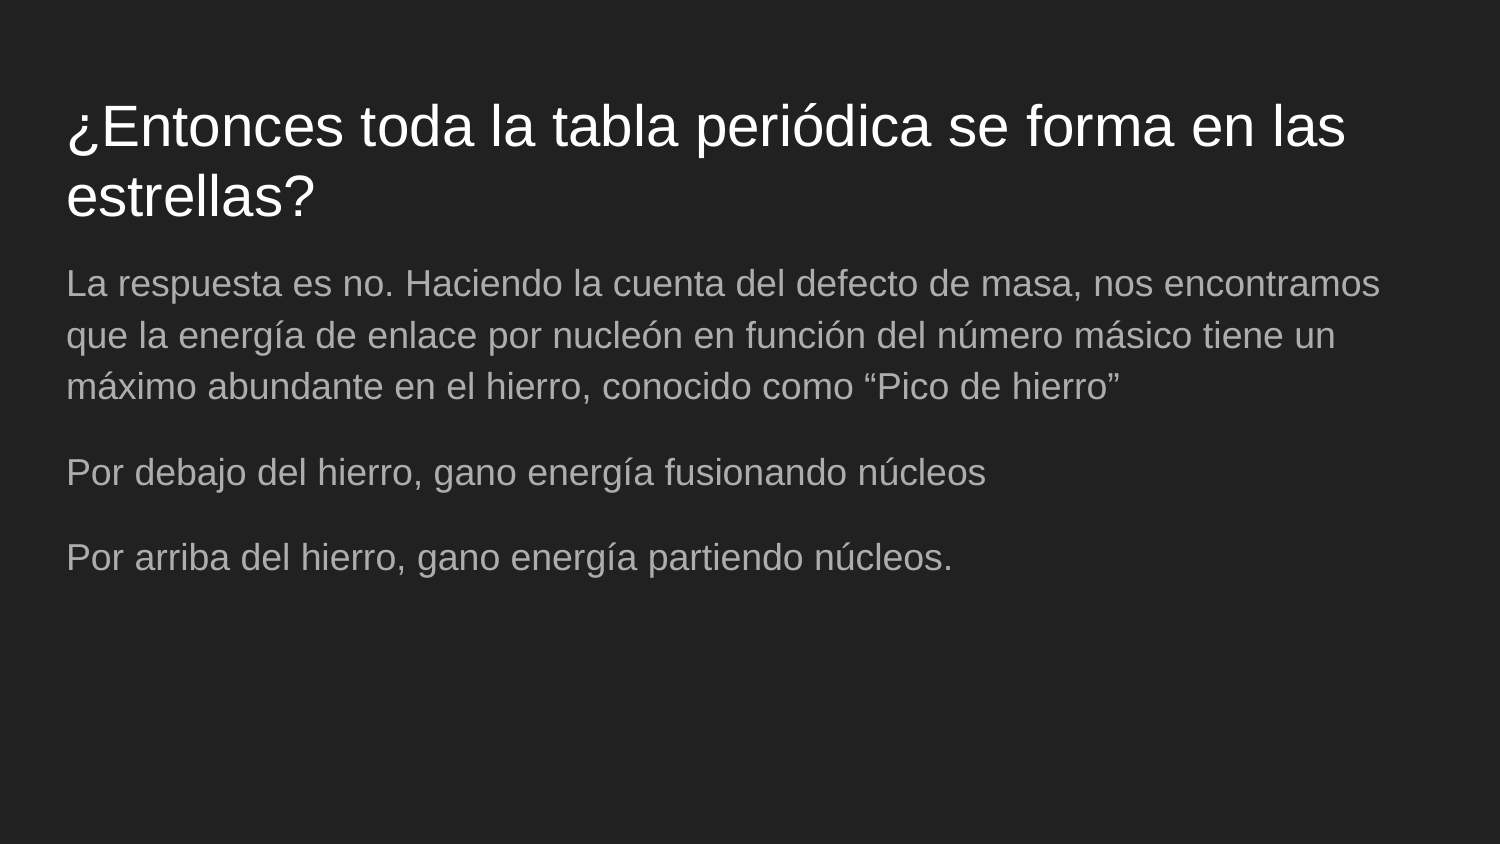

# ¿Entonces toda la tabla periódica se forma en las estrellas?
La respuesta es no. Haciendo la cuenta del defecto de masa, nos encontramos que la energía de enlace por nucleón en función del número másico tiene un máximo abundante en el hierro, conocido como “Pico de hierro”
Por debajo del hierro, gano energía fusionando núcleos
Por arriba del hierro, gano energía partiendo núcleos.